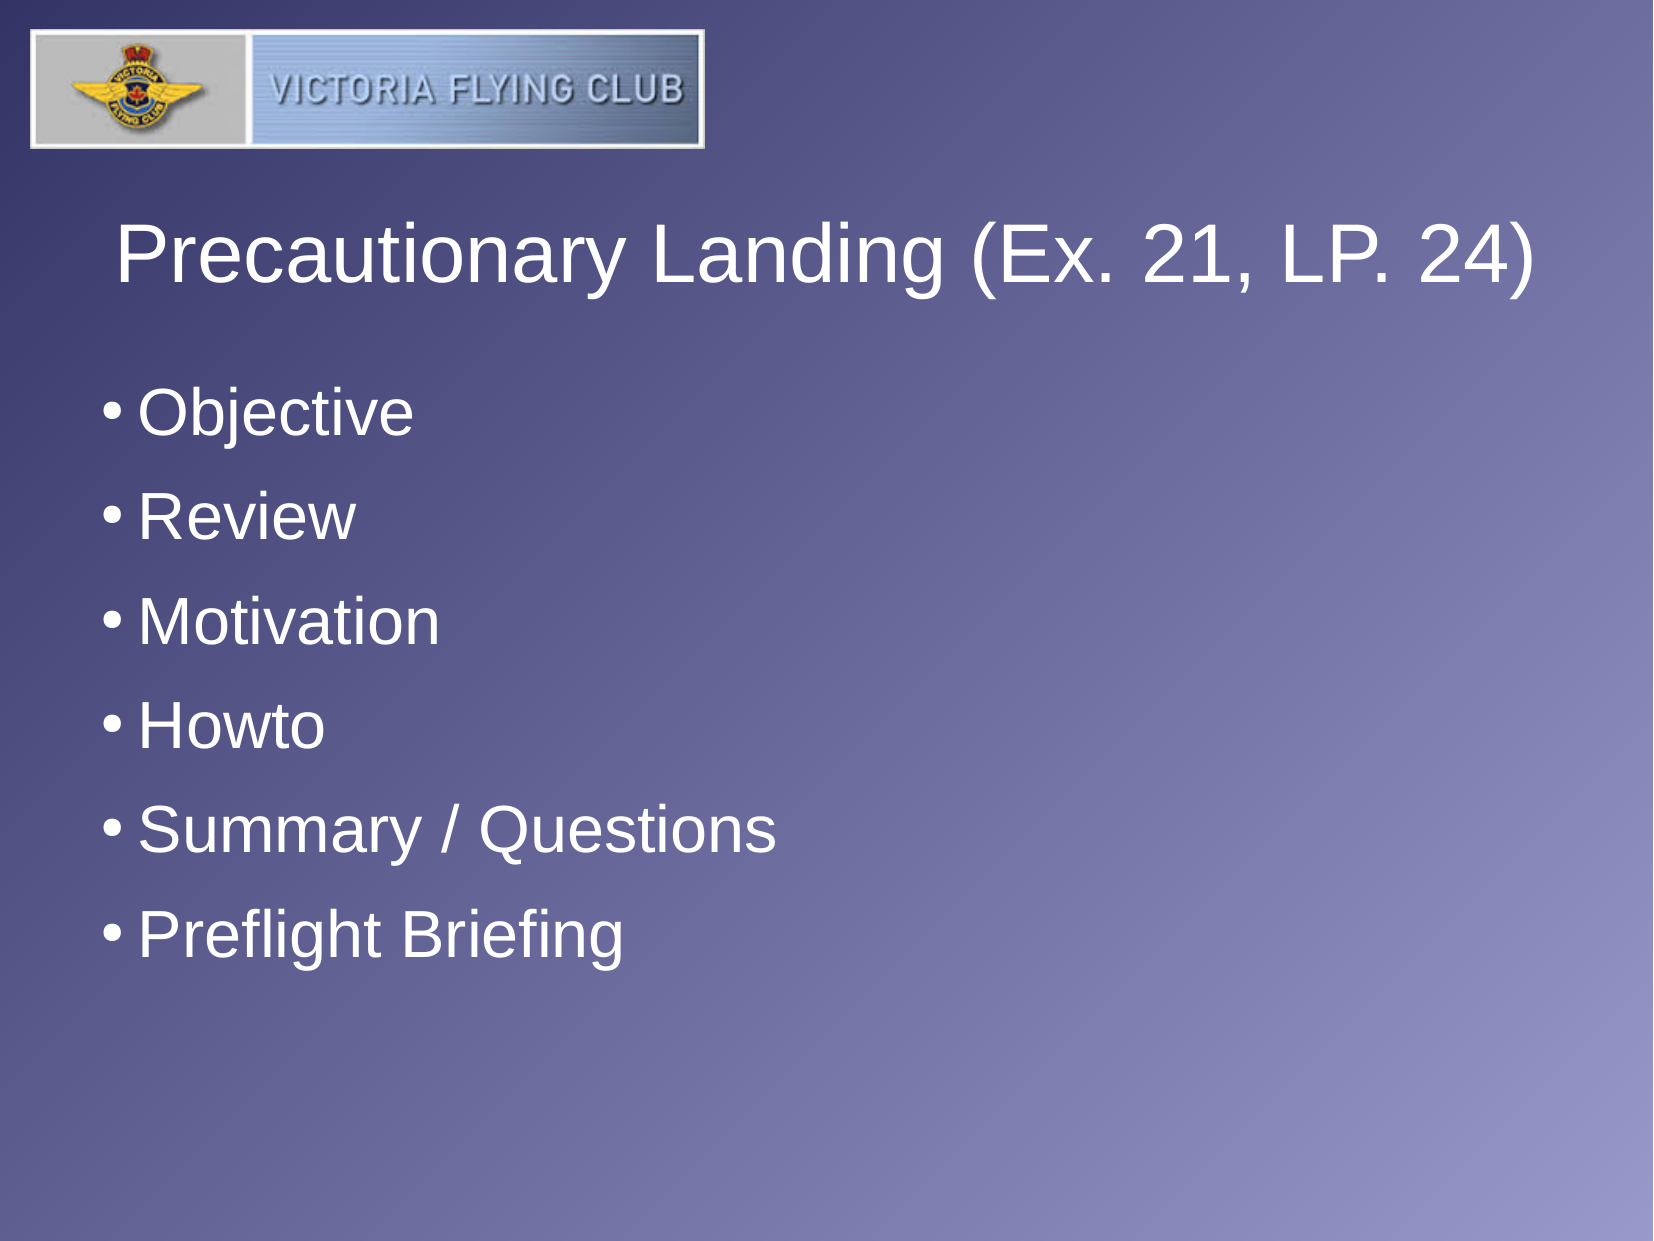

# Precautionary Landing (Ex. 21, LP. 24)
Objective
Review
Motivation
Howto
Summary / Questions
Preflight Briefing